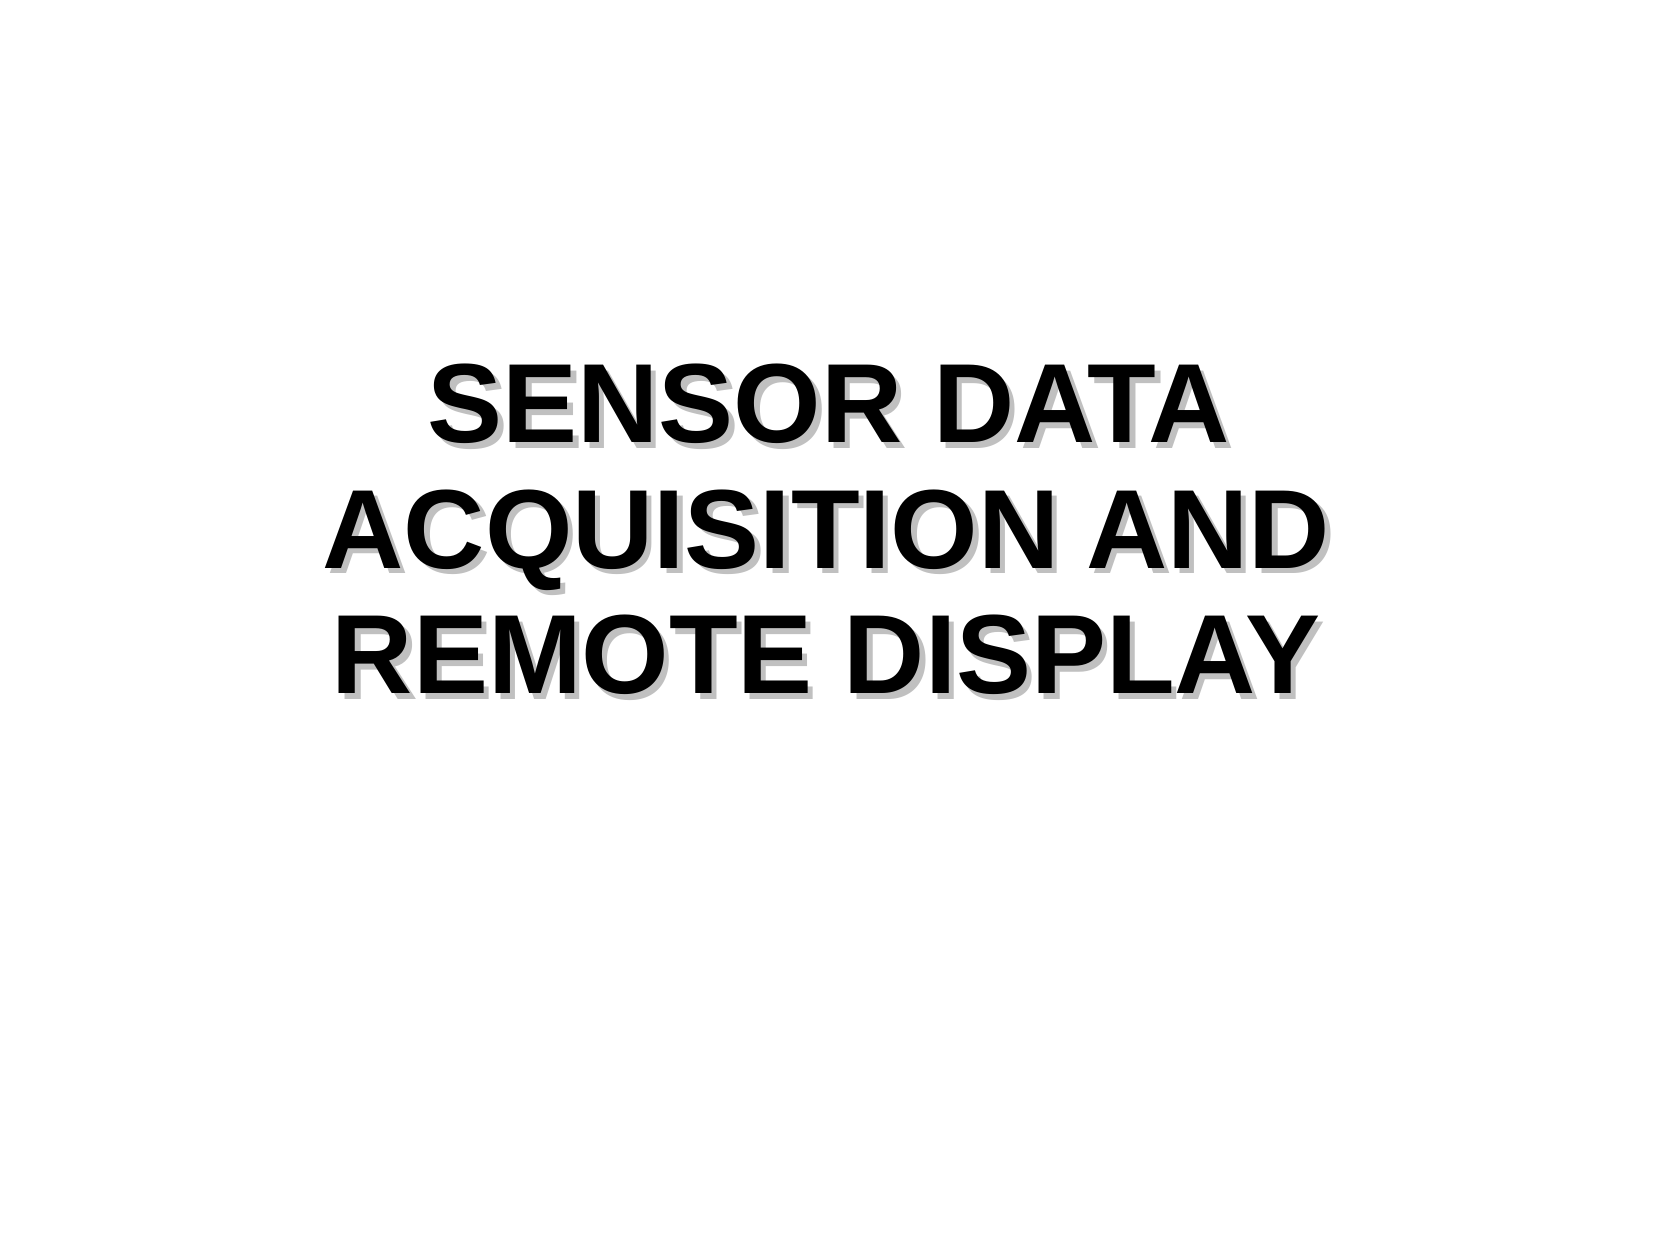

# SENSOR DATA ACQUISITION AND REMOTE DISPLAY